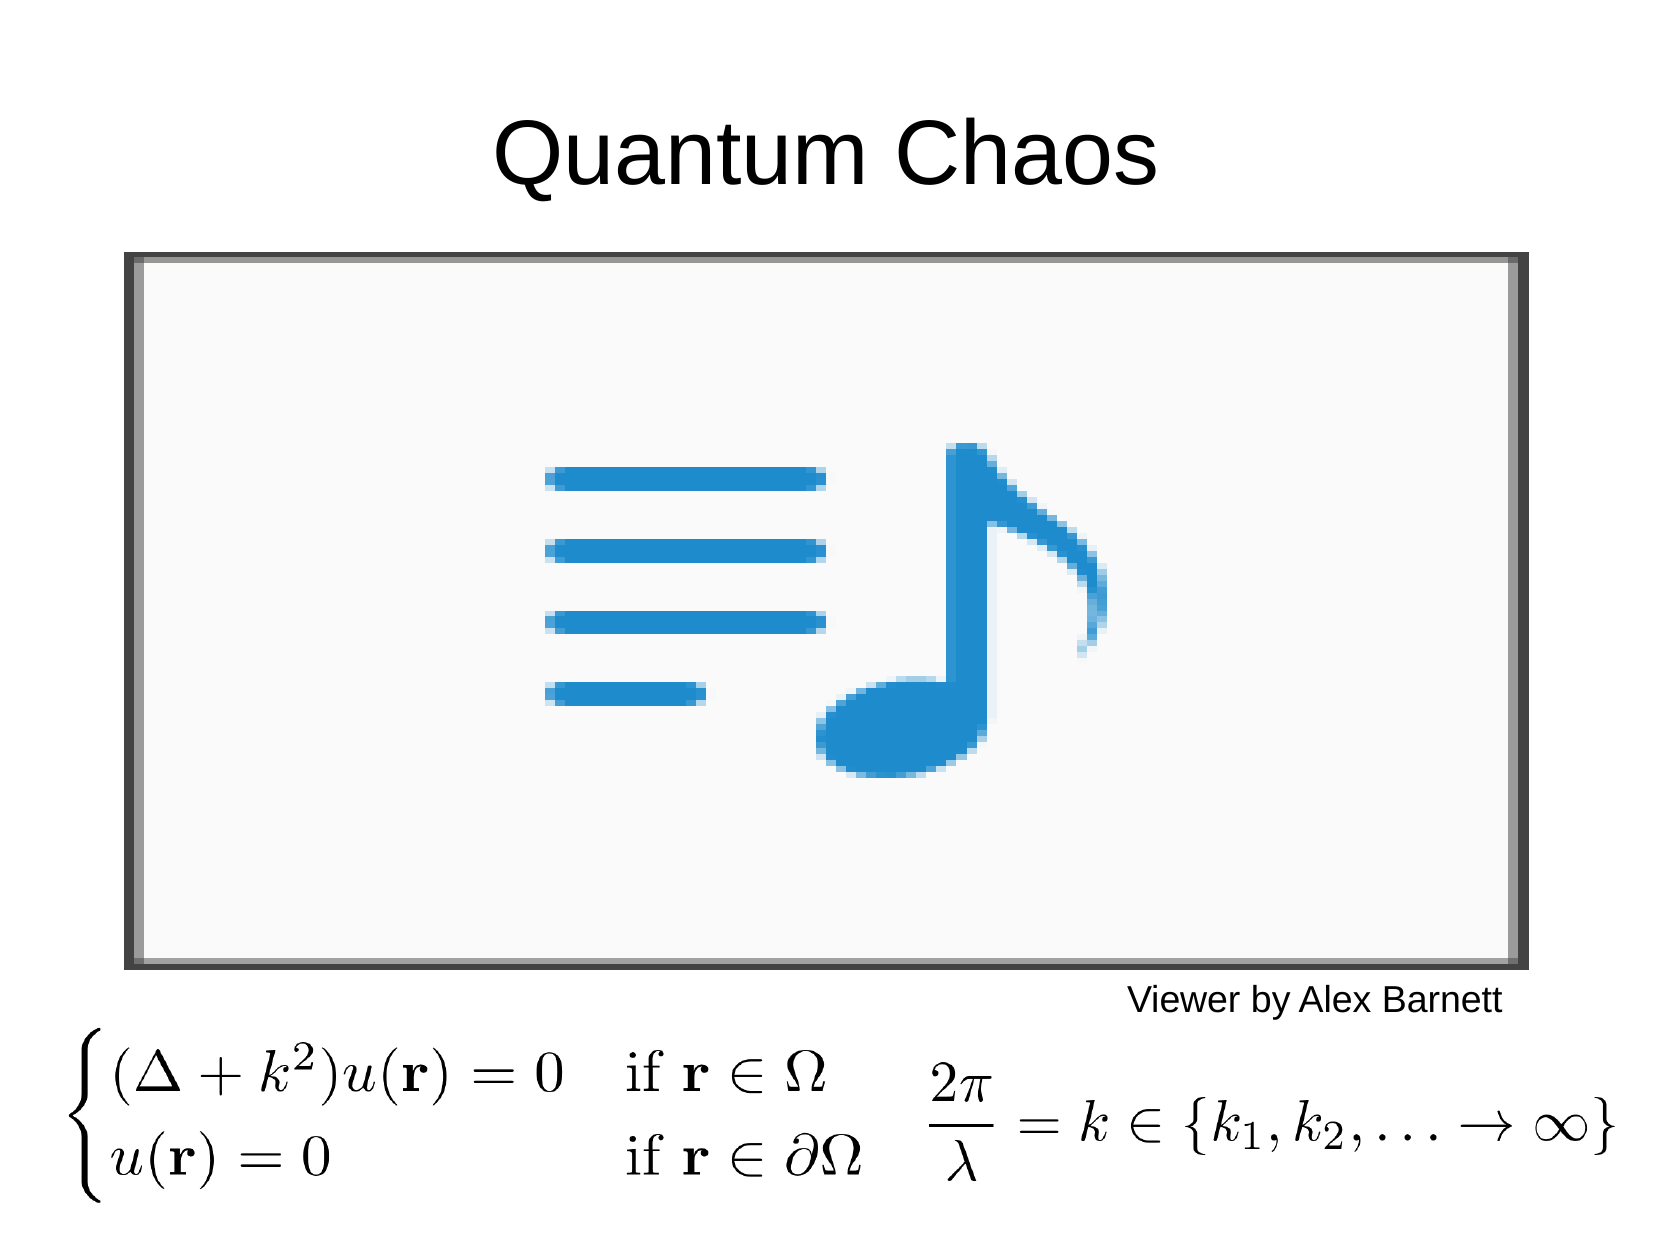

# Quantum Chaos
Viewer by Alex Barnett